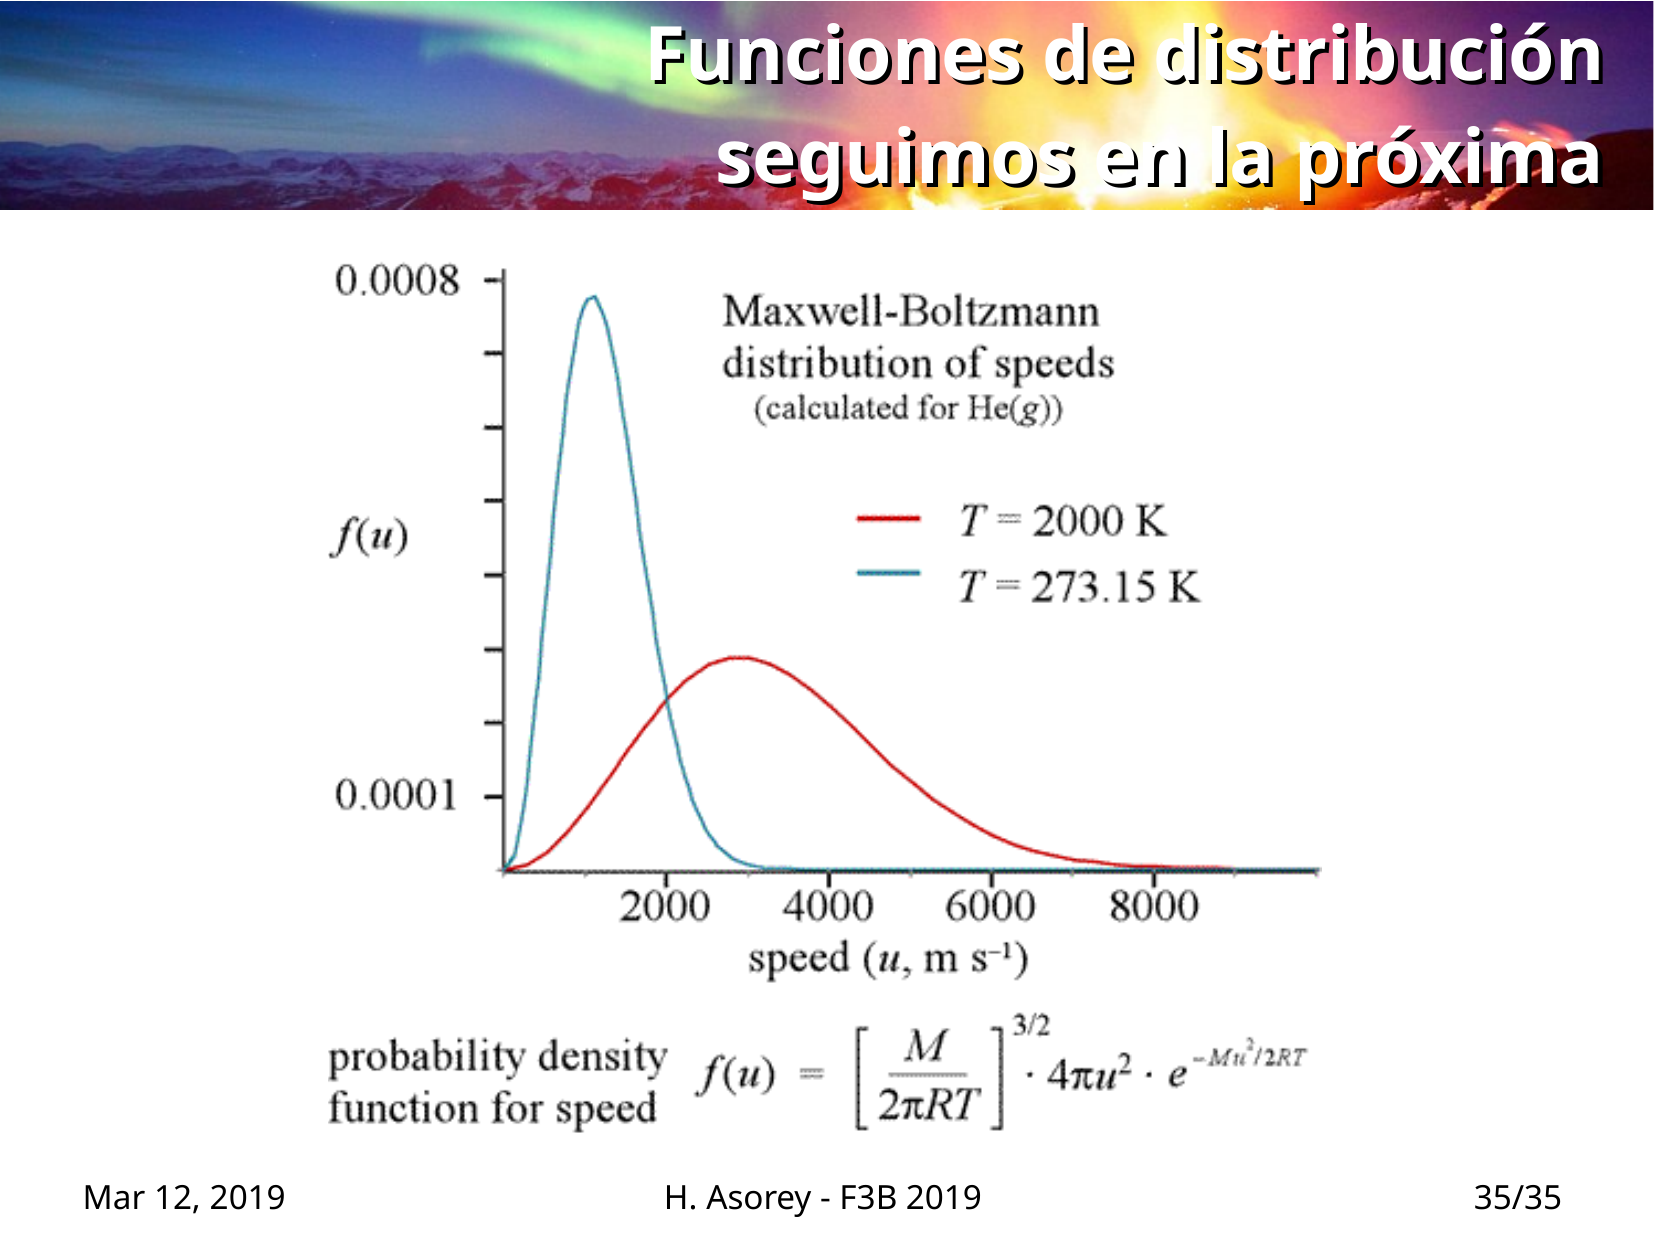

# Funciones de distribución seguimos en la próxima
Mar 12, 2019
H. Asorey - F3B 2019
35